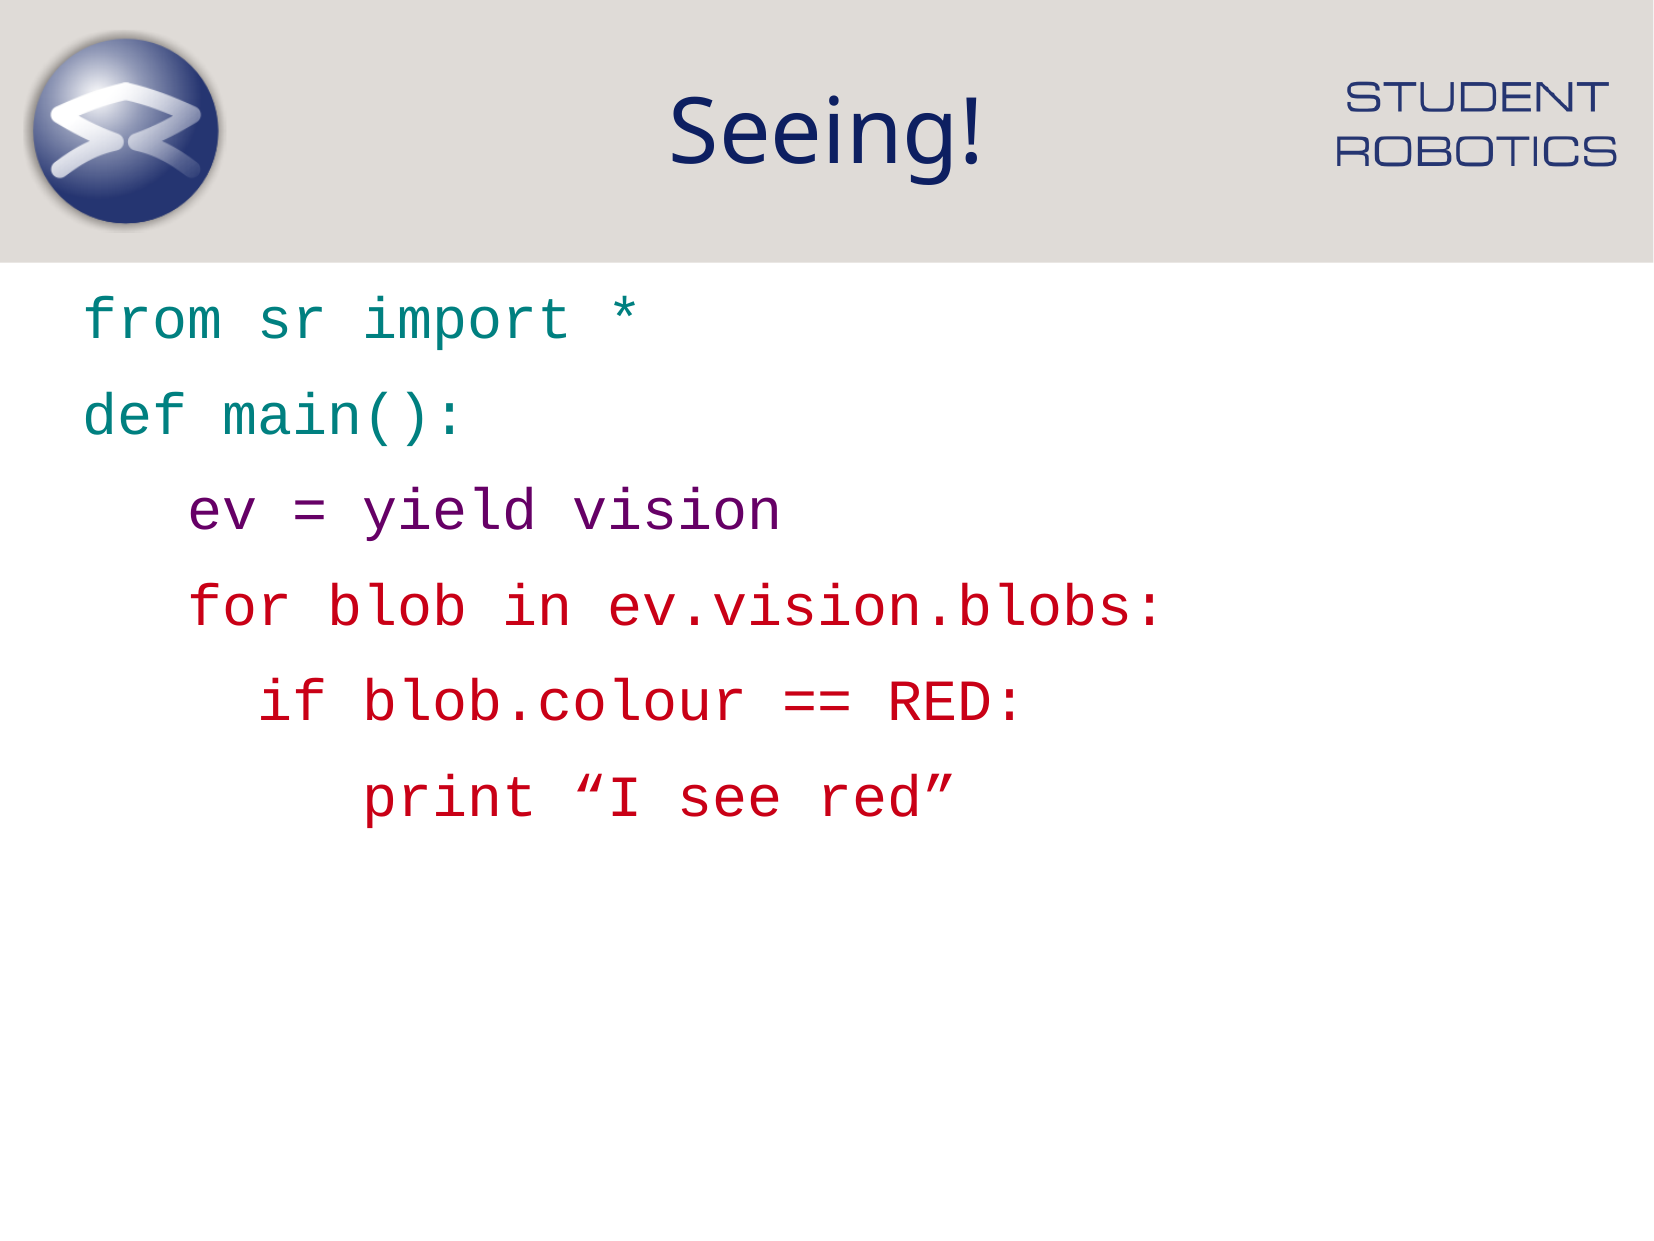

# Seeing!
from sr import *
def main():
 ev = yield vision
 for blob in ev.vision.blobs:
 if blob.colour == RED:
 print “I see red”